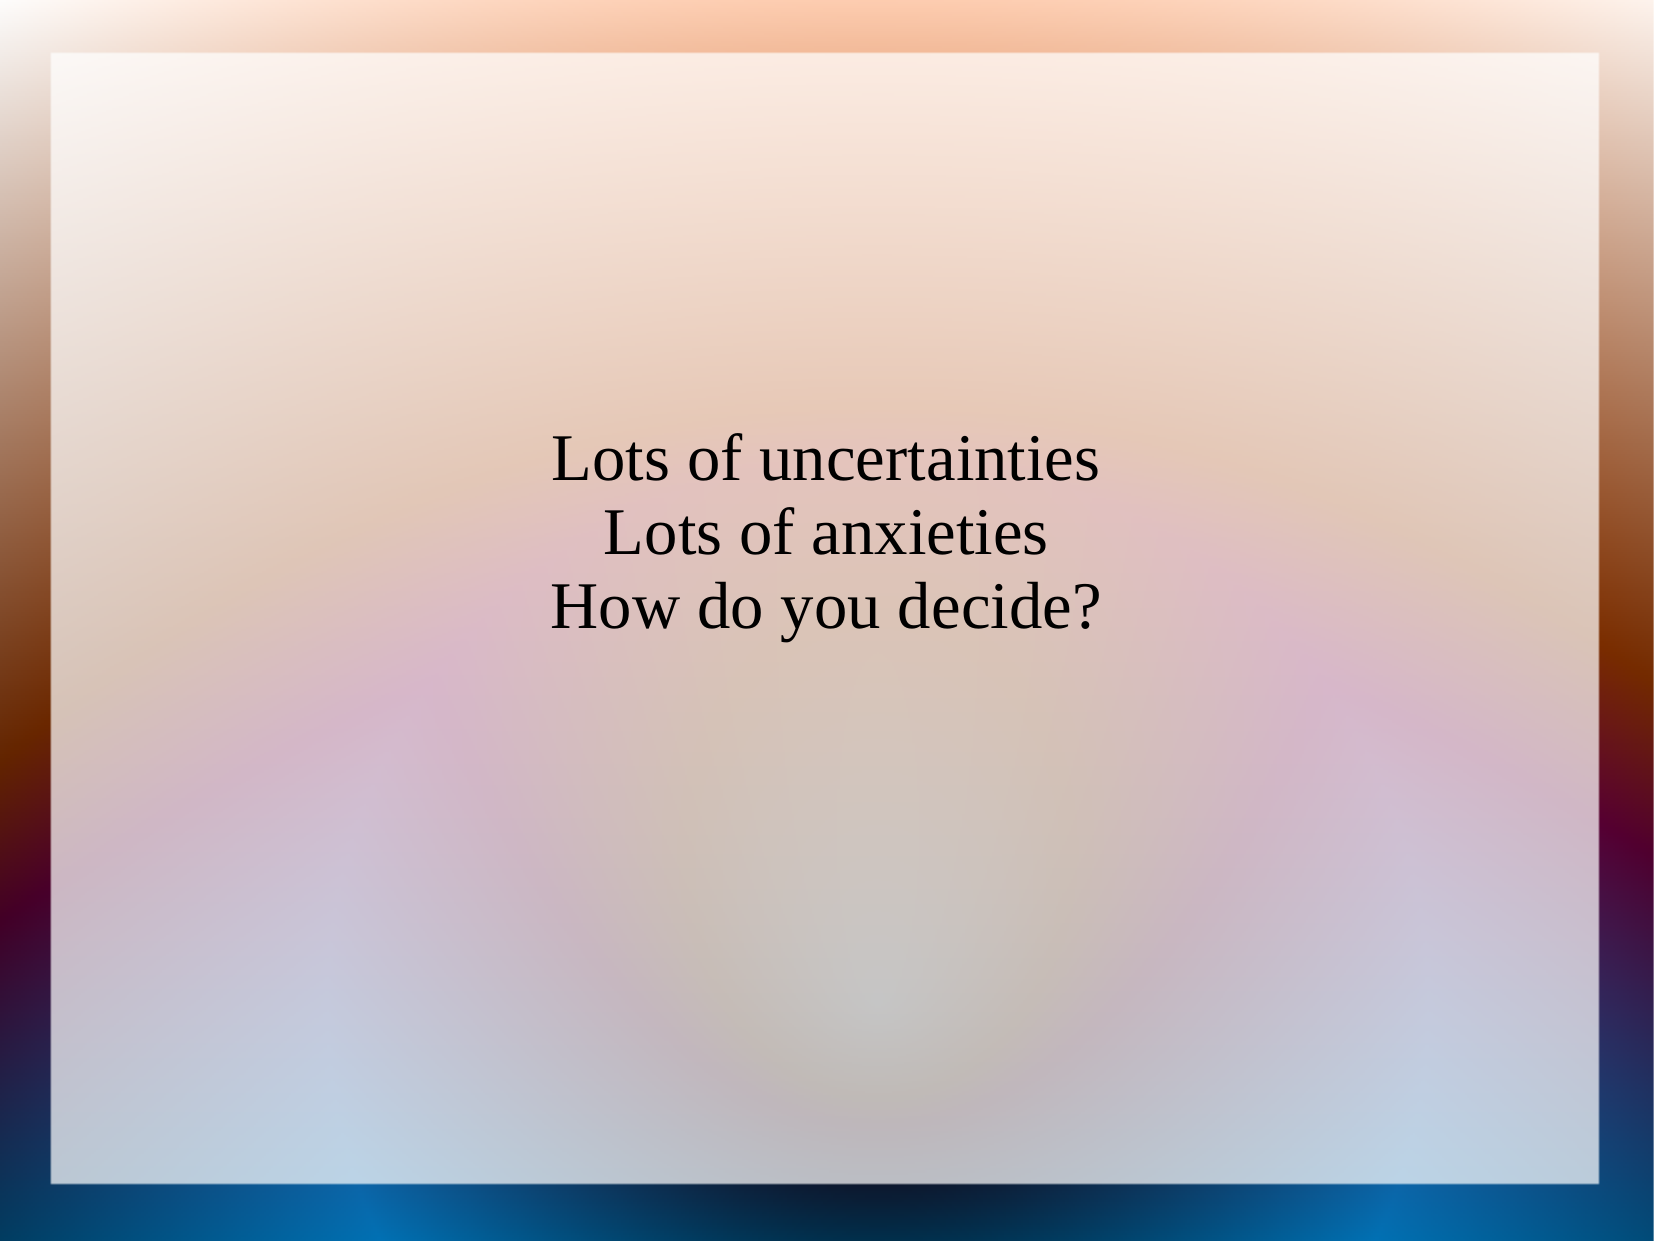

# Lots of uncertainties
Lots of anxieties
How do you decide?